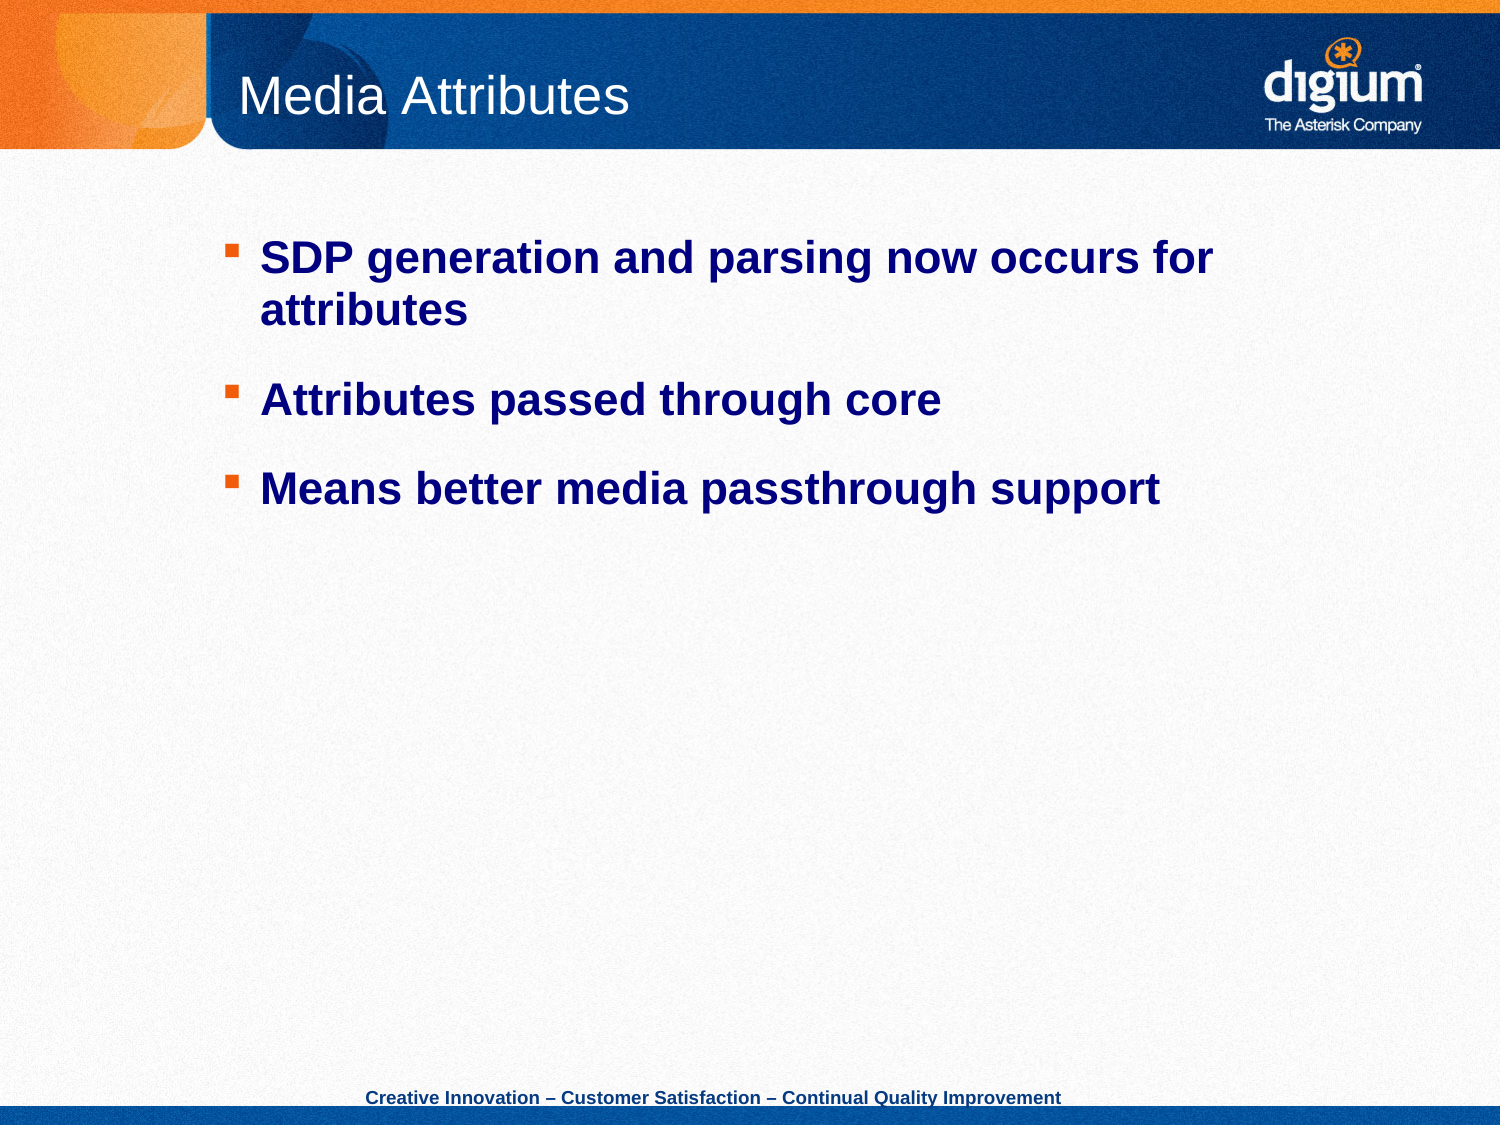

# Media Attributes
SDP generation and parsing now occurs for attributes
Attributes passed through core
Means better media passthrough support